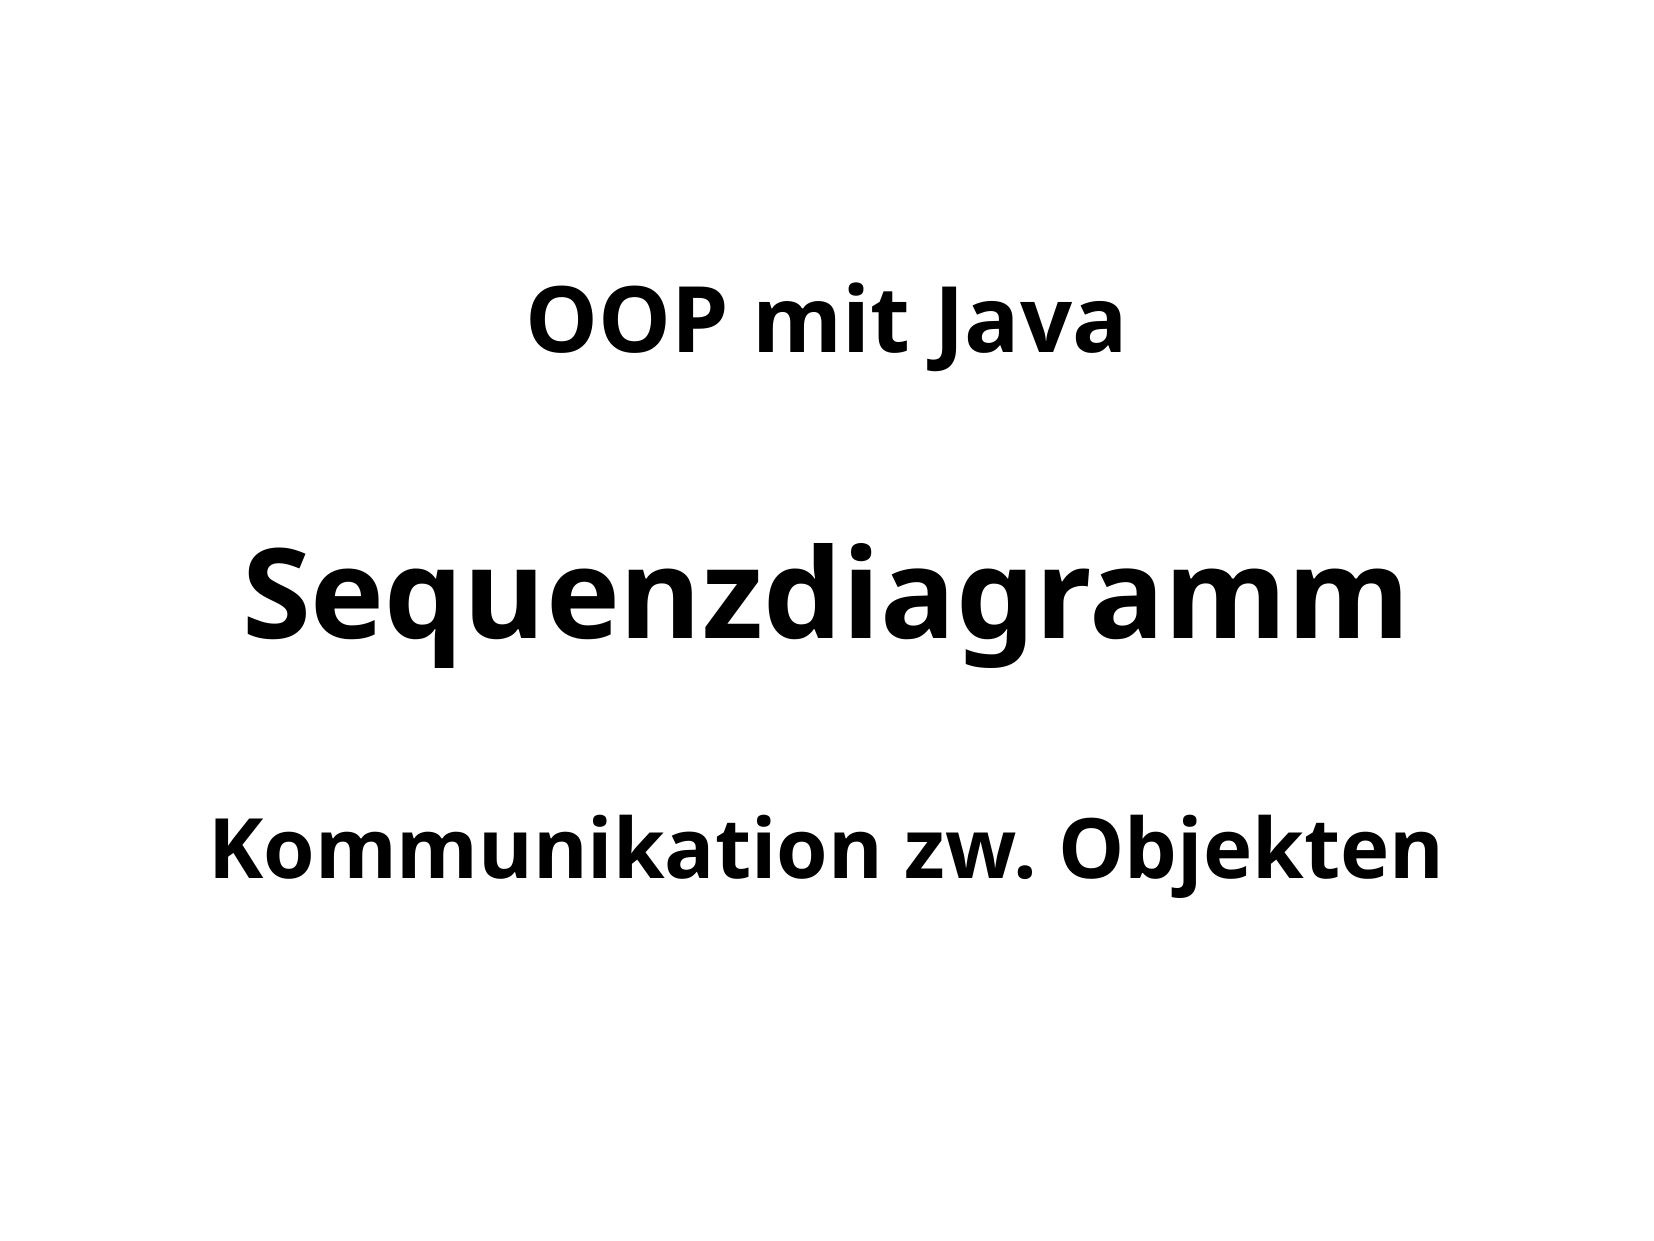

# OOP mit Java
Sequenzdiagramm
Kommunikation zw. Objekten